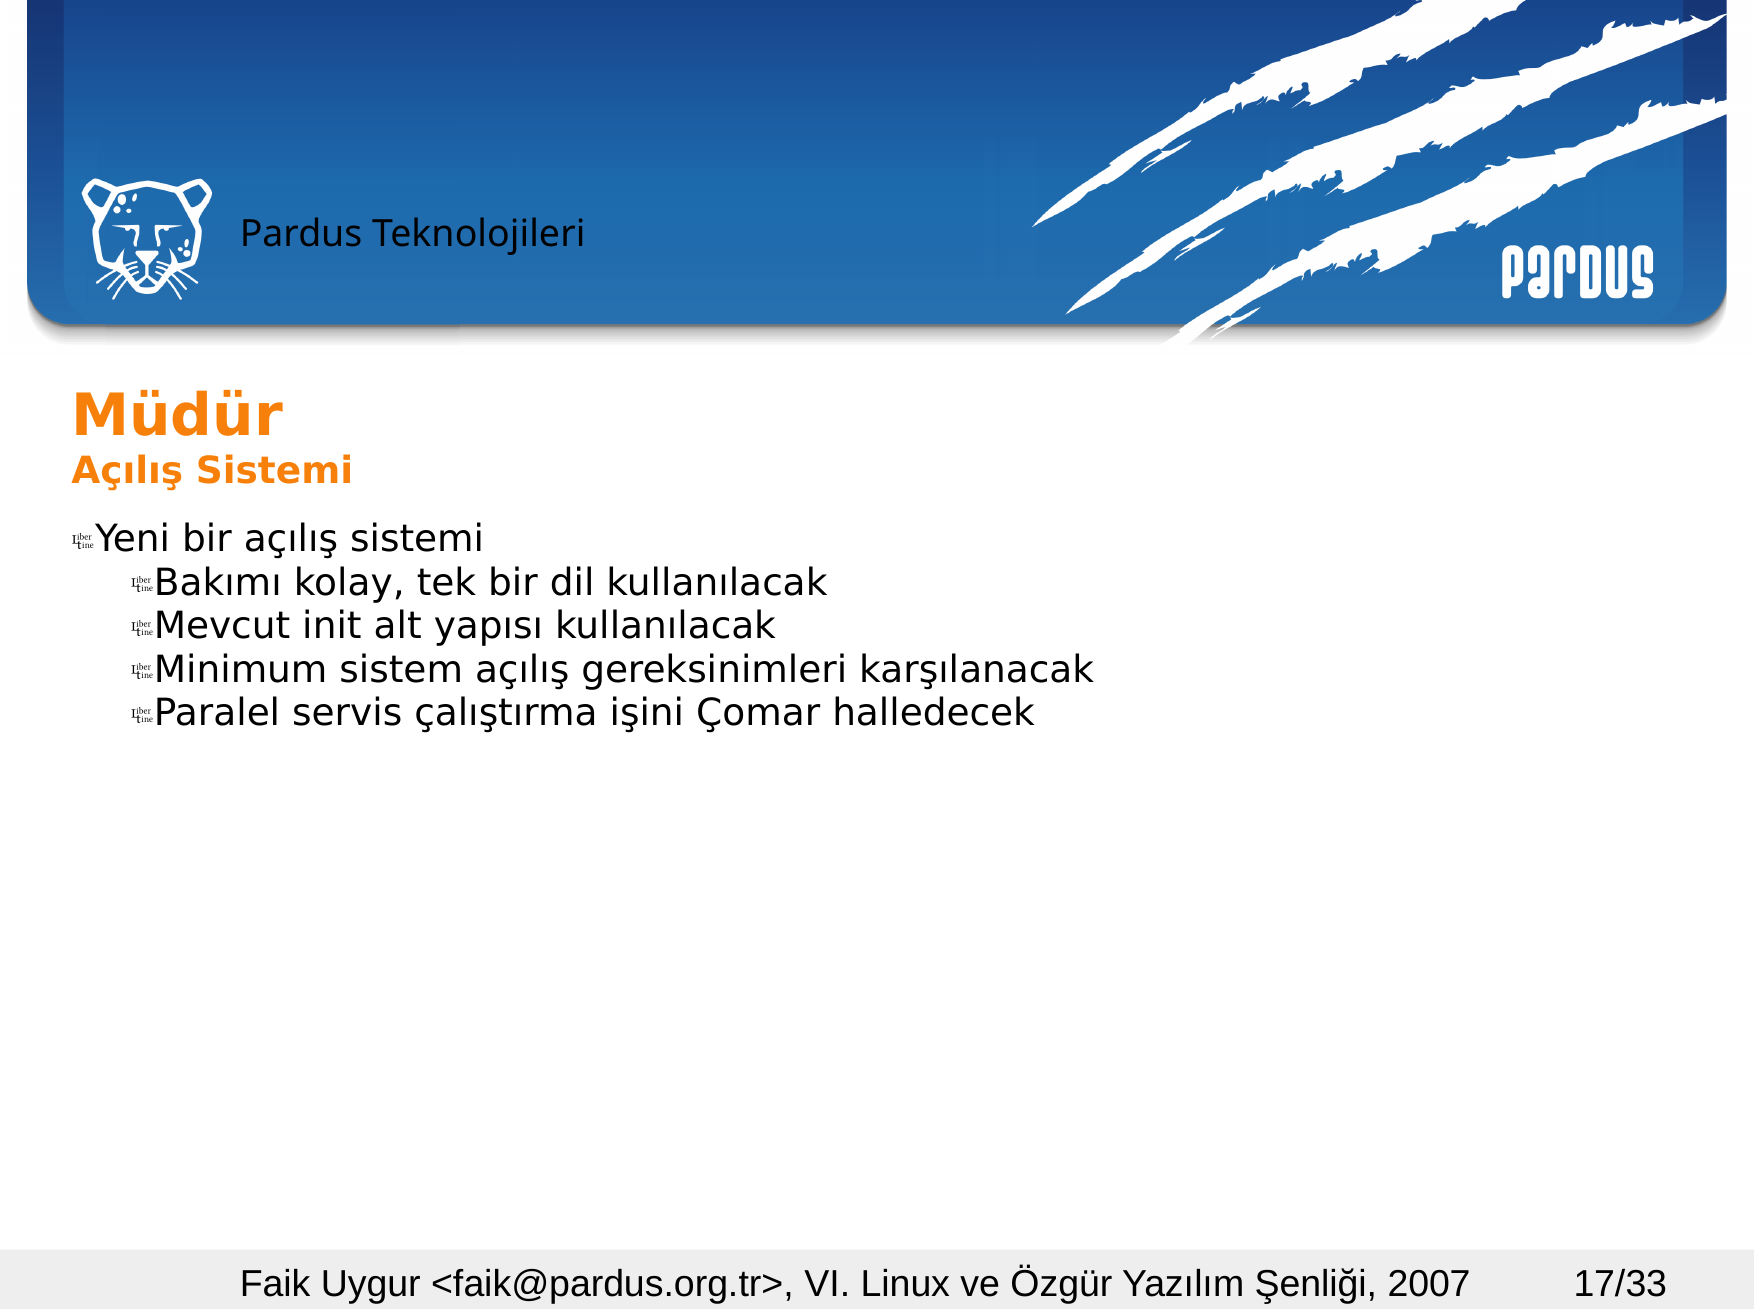

Müdür
Açılış Sistemi
Yeni bir açılış sistemi
Bakımı kolay, tek bir dil kullanılacak
Mevcut init alt yapısı kullanılacak
Minimum sistem açılış gereksinimleri karşılanacak
Paralel servis çalıştırma işini Çomar halledecek